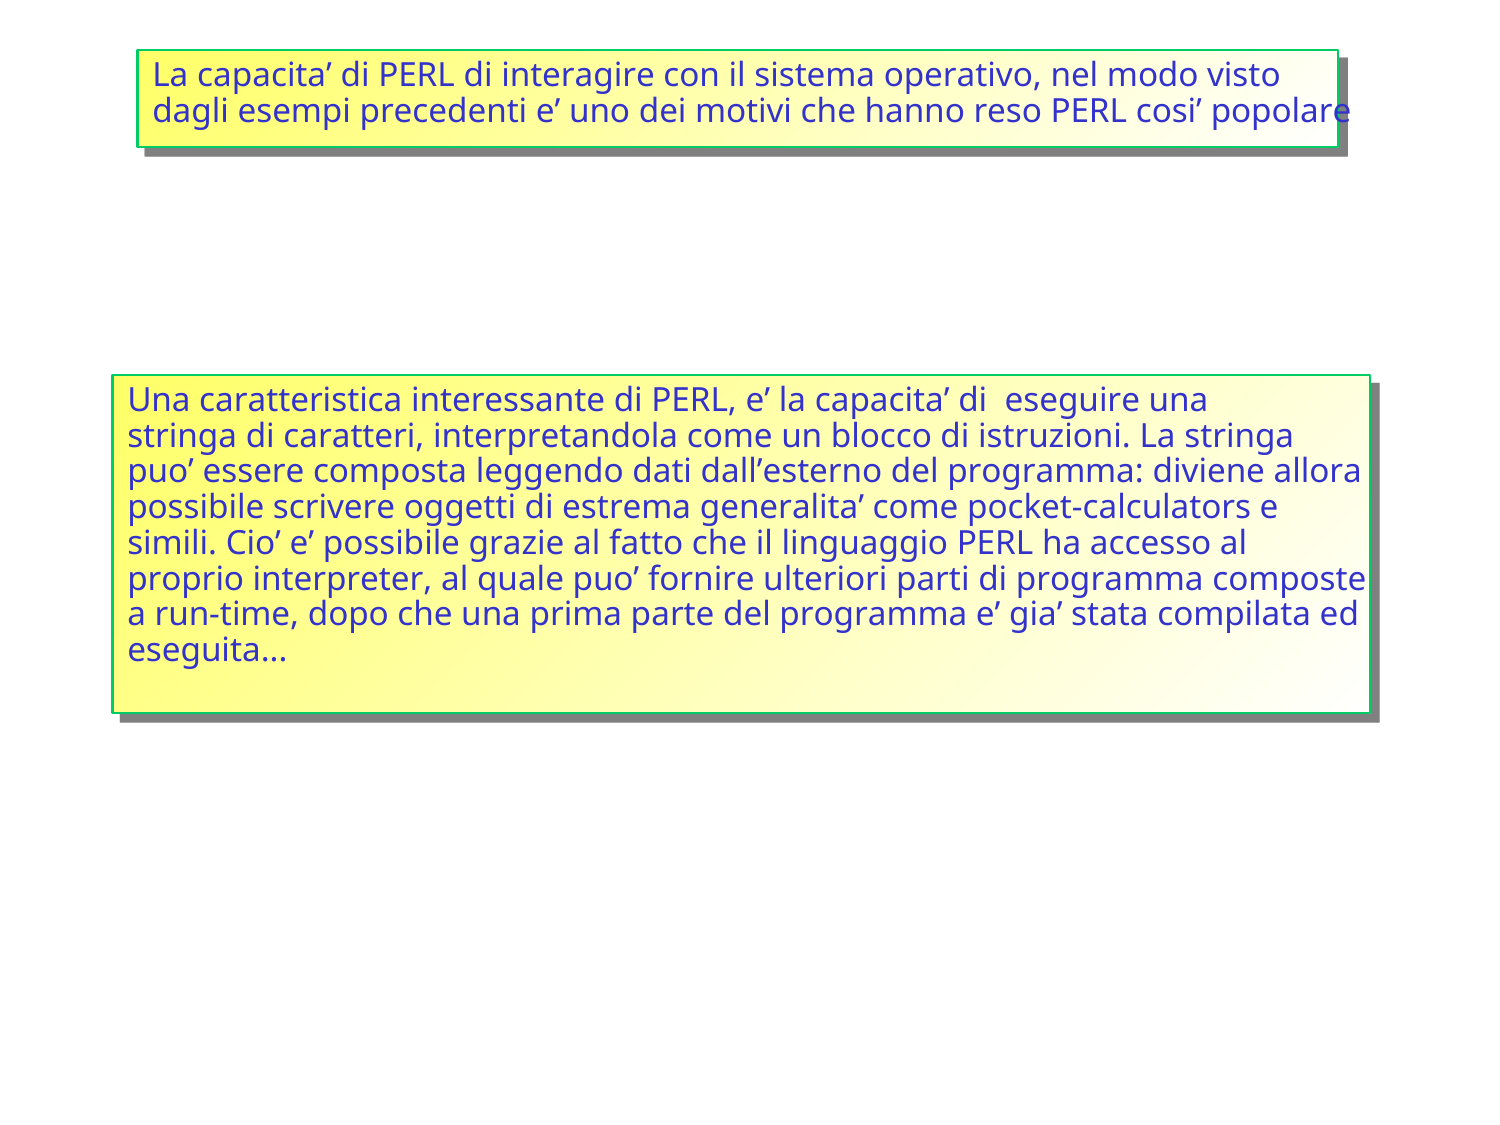

La capacita’ di PERL di interagire con il sistema operativo, nel modo visto
dagli esempi precedenti e’ uno dei motivi che hanno reso PERL cosi’ popolare
Una caratteristica interessante di PERL, e’ la capacita’ di eseguire una
stringa di caratteri, interpretandola come un blocco di istruzioni. La stringa
puo’ essere composta leggendo dati dall’esterno del programma: diviene allora
possibile scrivere oggetti di estrema generalita’ come pocket-calculators e
simili. Cio’ e’ possibile grazie al fatto che il linguaggio PERL ha accesso al
proprio interpreter, al quale puo’ fornire ulteriori parti di programma composte
a run-time, dopo che una prima parte del programma e’ gia’ stata compilata ed
eseguita...